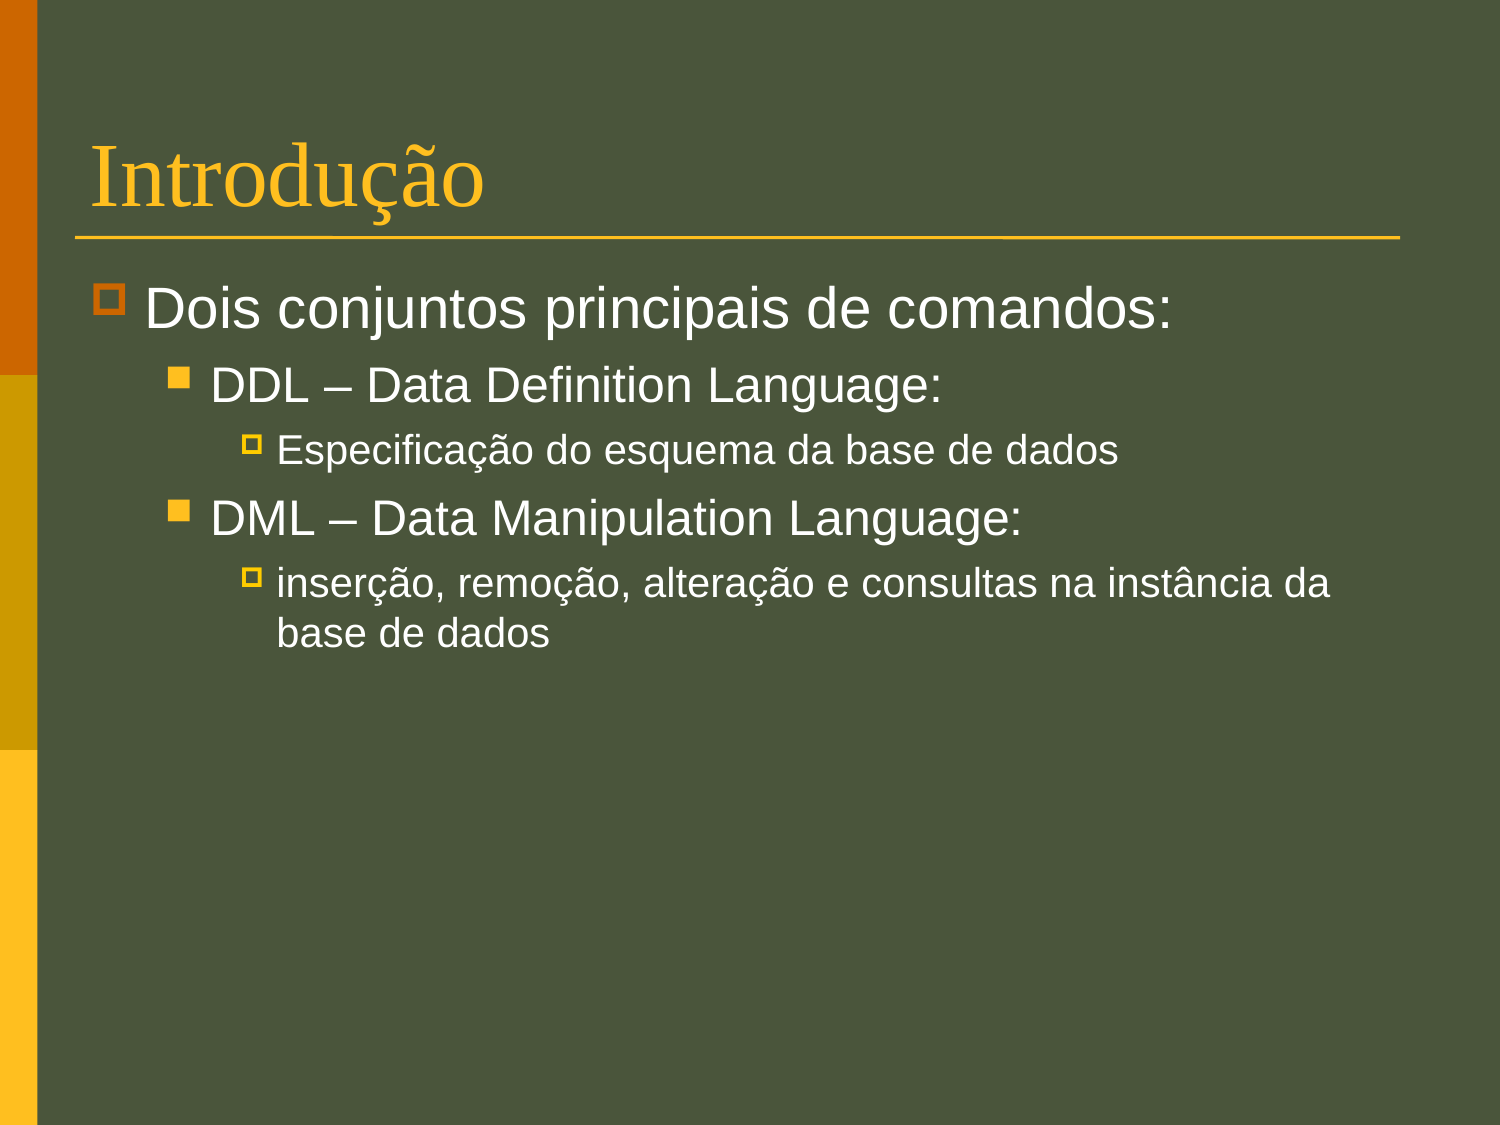

# Introdução
Dois conjuntos principais de comandos:
DDL – Data Definition Language:
Especificação do esquema da base de dados
DML – Data Manipulation Language:
inserção, remoção, alteração e consultas na instância da base de dados